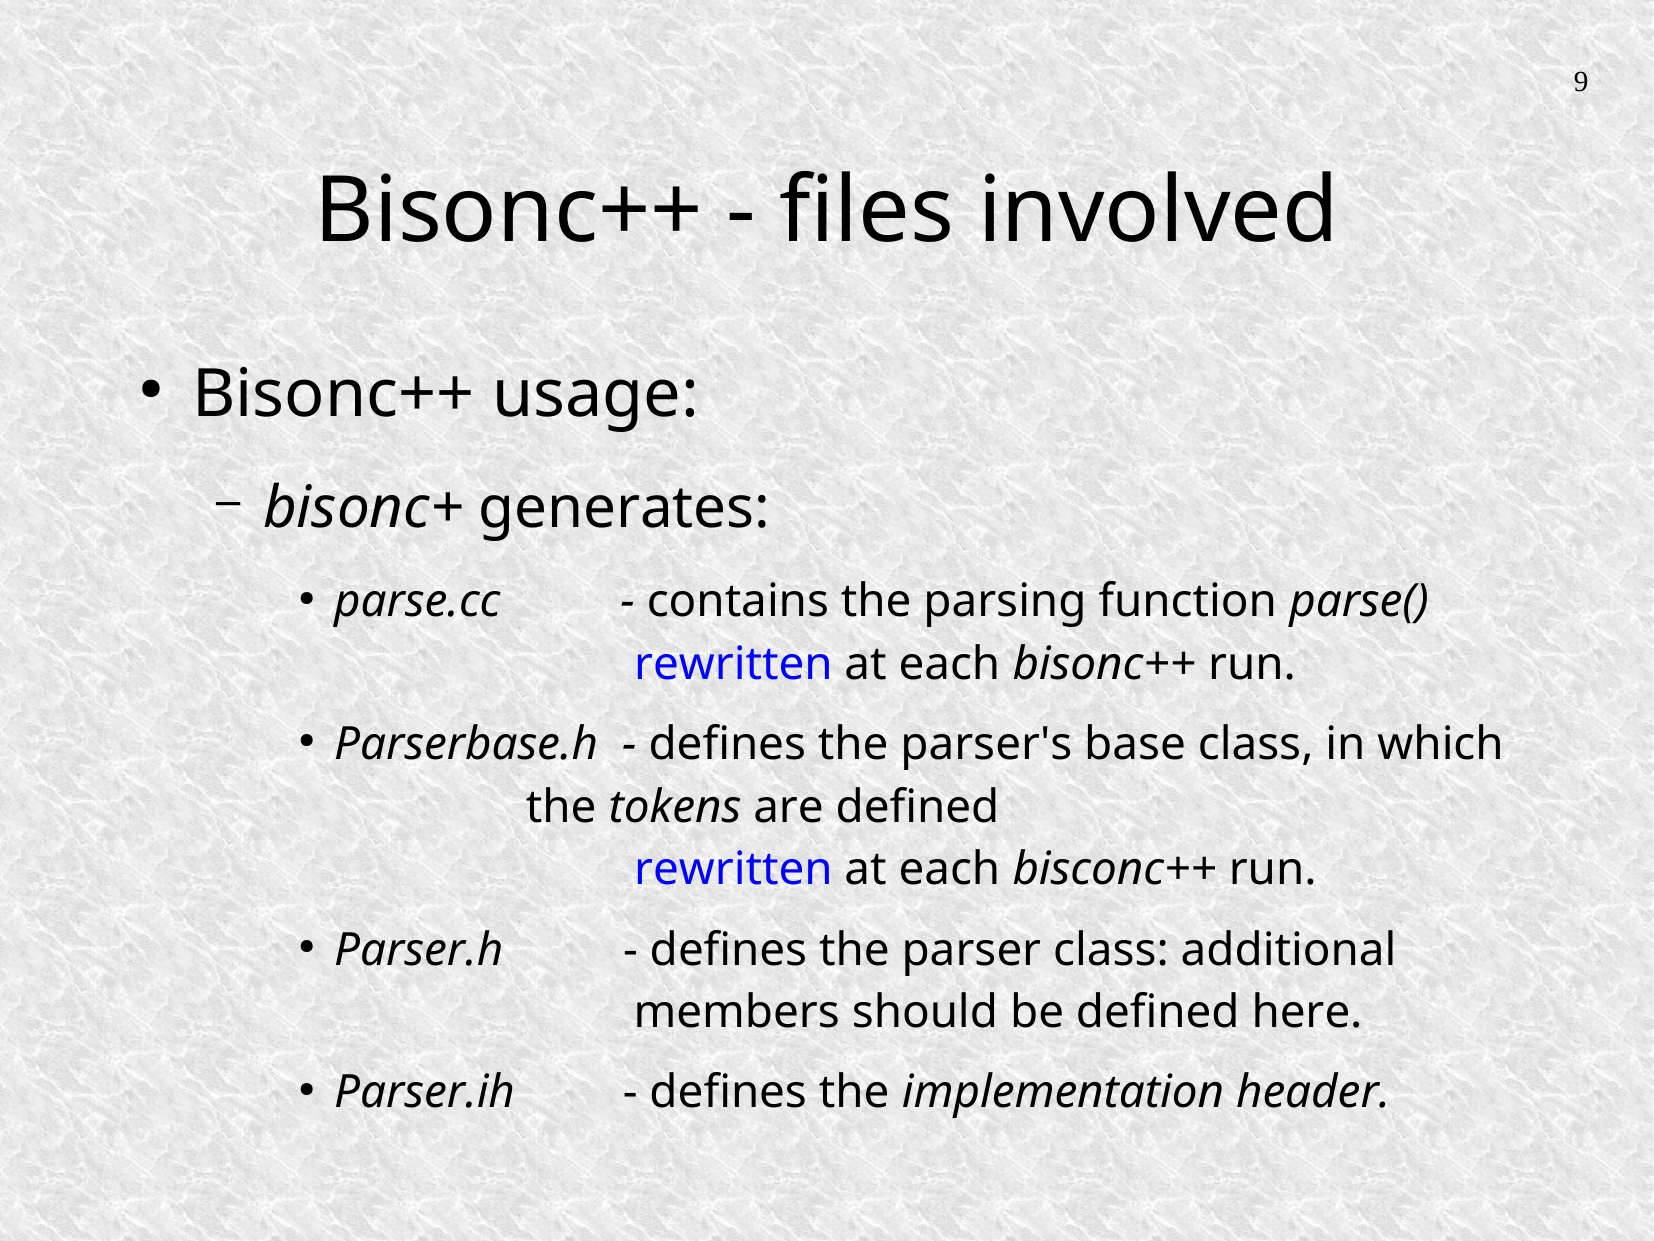

9
# Bisonc++ - files involved
Bisonc++ usage:
bisonc+ generates:
parse.cc - contains the parsing function parse()
 rewritten at each bisonc++ run.
Parserbase.h - defines the parser's base class, in which the tokens are defined
 rewritten at each bisconc++ run.
Parser.h - defines the parser class: additional
 members should be defined here.
Parser.ih - defines the implementation header.